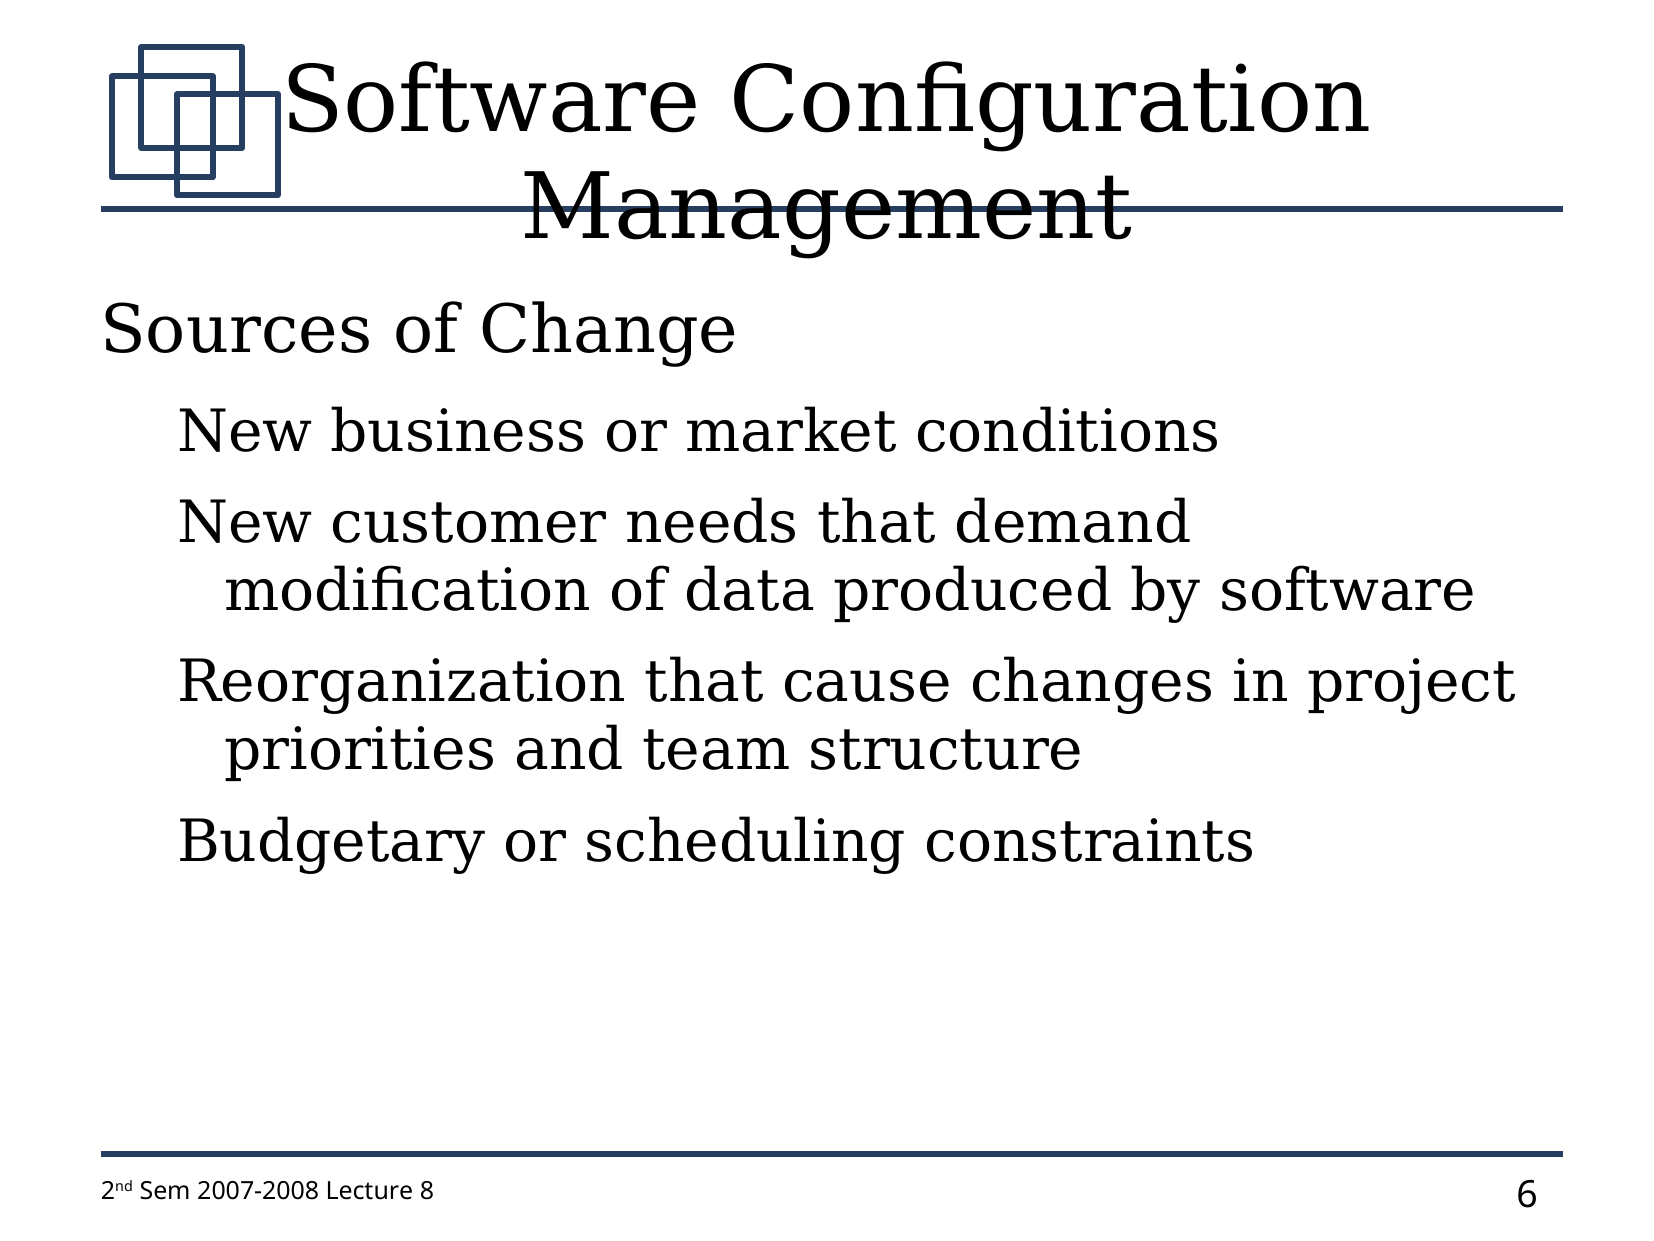

# Software Configuration Management
Sources of Change
New business or market conditions
New customer needs that demand modification of data produced by software
Reorganization that cause changes in project priorities and team structure
Budgetary or scheduling constraints